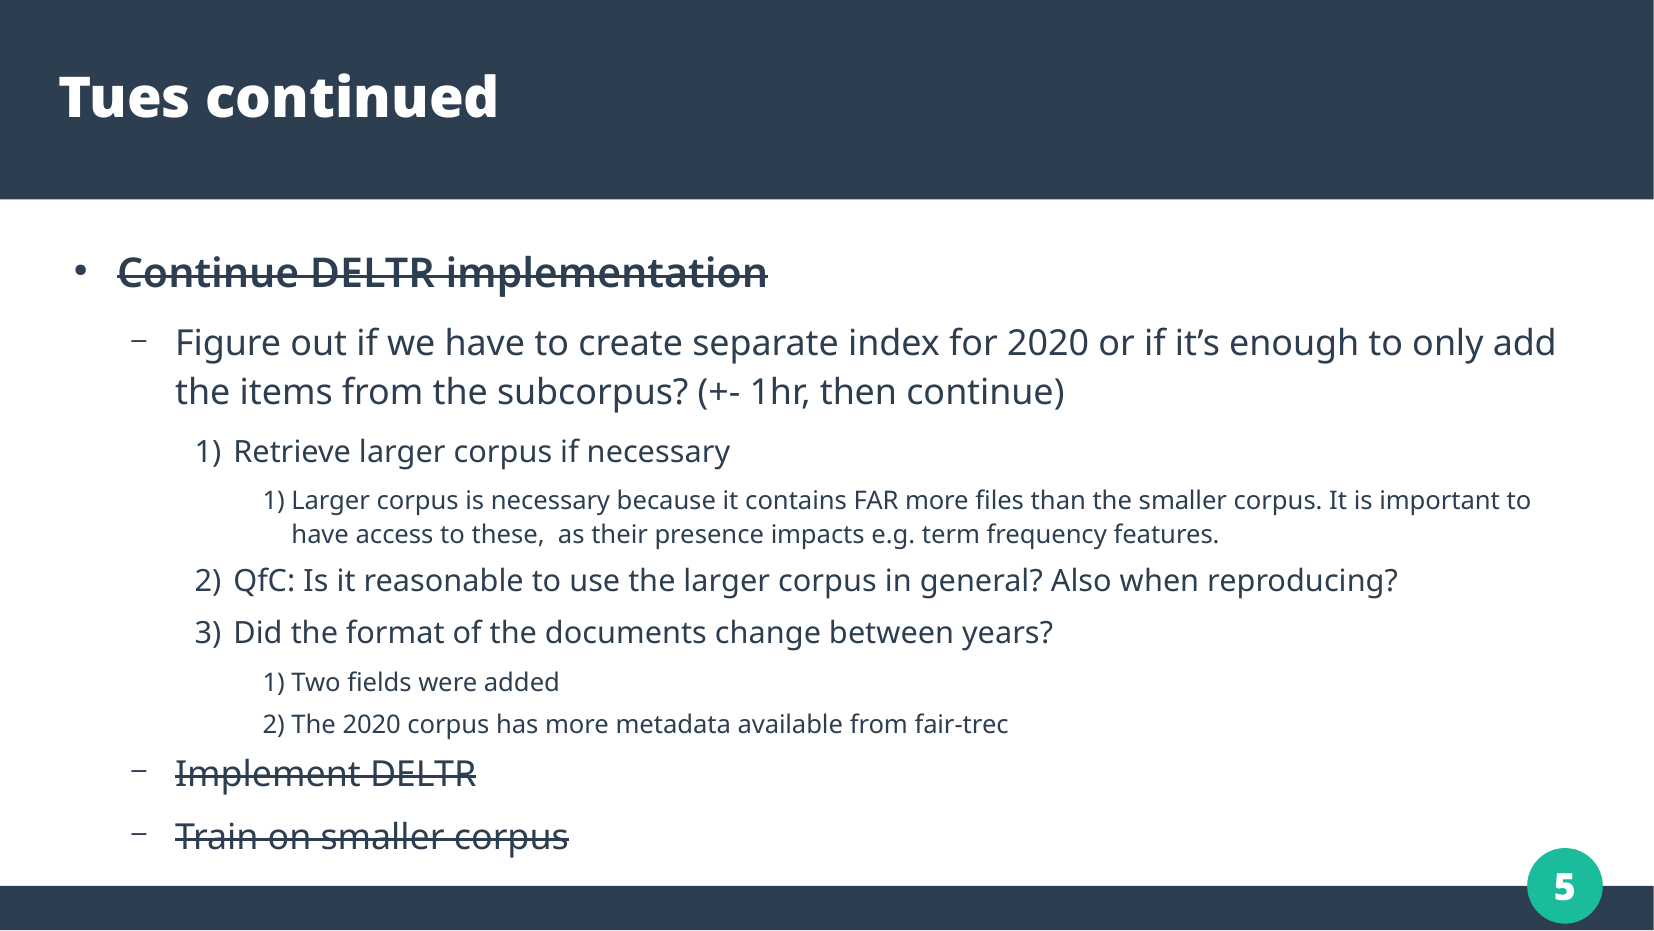

# Tues continued
Continue DELTR implementation
Figure out if we have to create separate index for 2020 or if it’s enough to only add the items from the subcorpus? (+- 1hr, then continue)
Retrieve larger corpus if necessary
Larger corpus is necessary because it contains FAR more files than the smaller corpus. It is important to have access to these, as their presence impacts e.g. term frequency features.
QfC: Is it reasonable to use the larger corpus in general? Also when reproducing?
Did the format of the documents change between years?
Two fields were added
The 2020 corpus has more metadata available from fair-trec
Implement DELTR
Train on smaller corpus